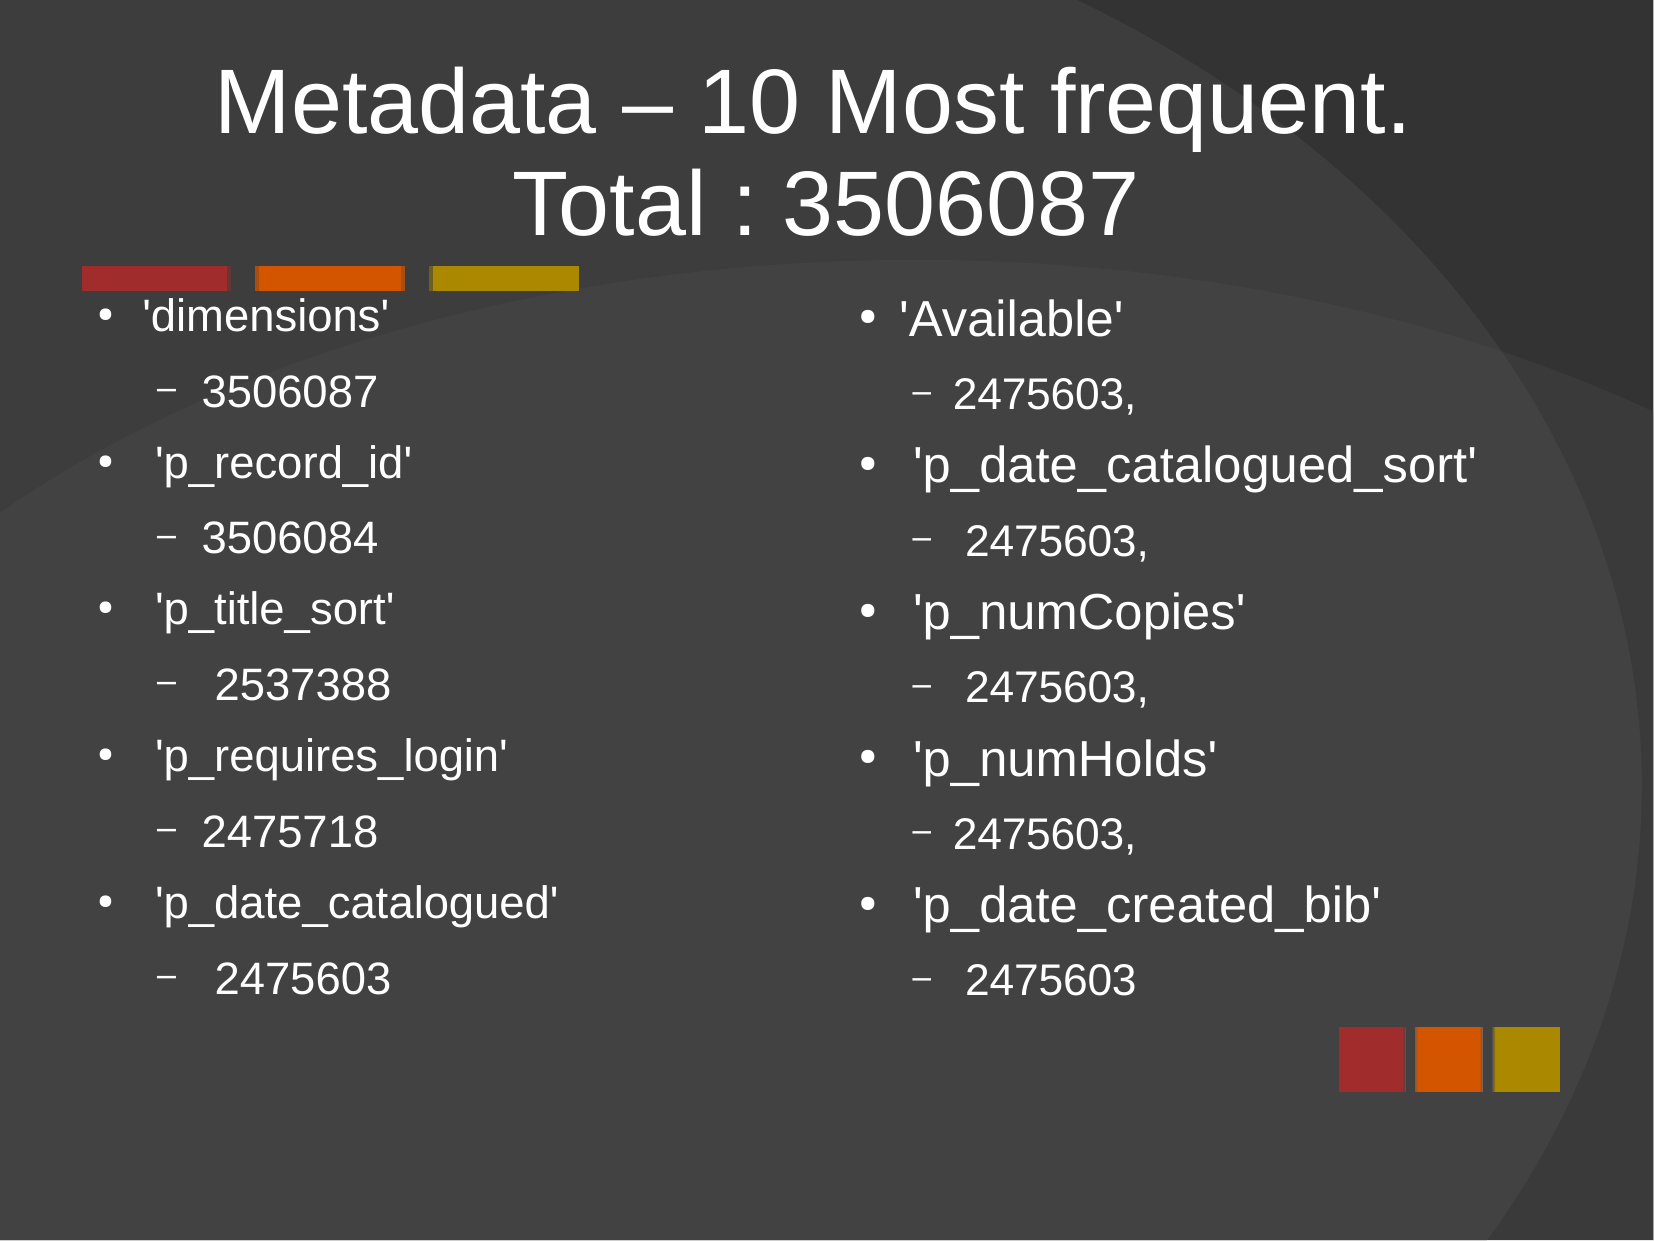

# Metadata – 10 Most frequent. Total : 3506087
'dimensions'
3506087
 'p_record_id'
3506084
 'p_title_sort'
 2537388
 'p_requires_login'
2475718
 'p_date_catalogued'
 2475603
'Available'
2475603,
 'p_date_catalogued_sort'
 2475603,
 'p_numCopies'
 2475603,
 'p_numHolds'
2475603,
 'p_date_created_bib'
 2475603